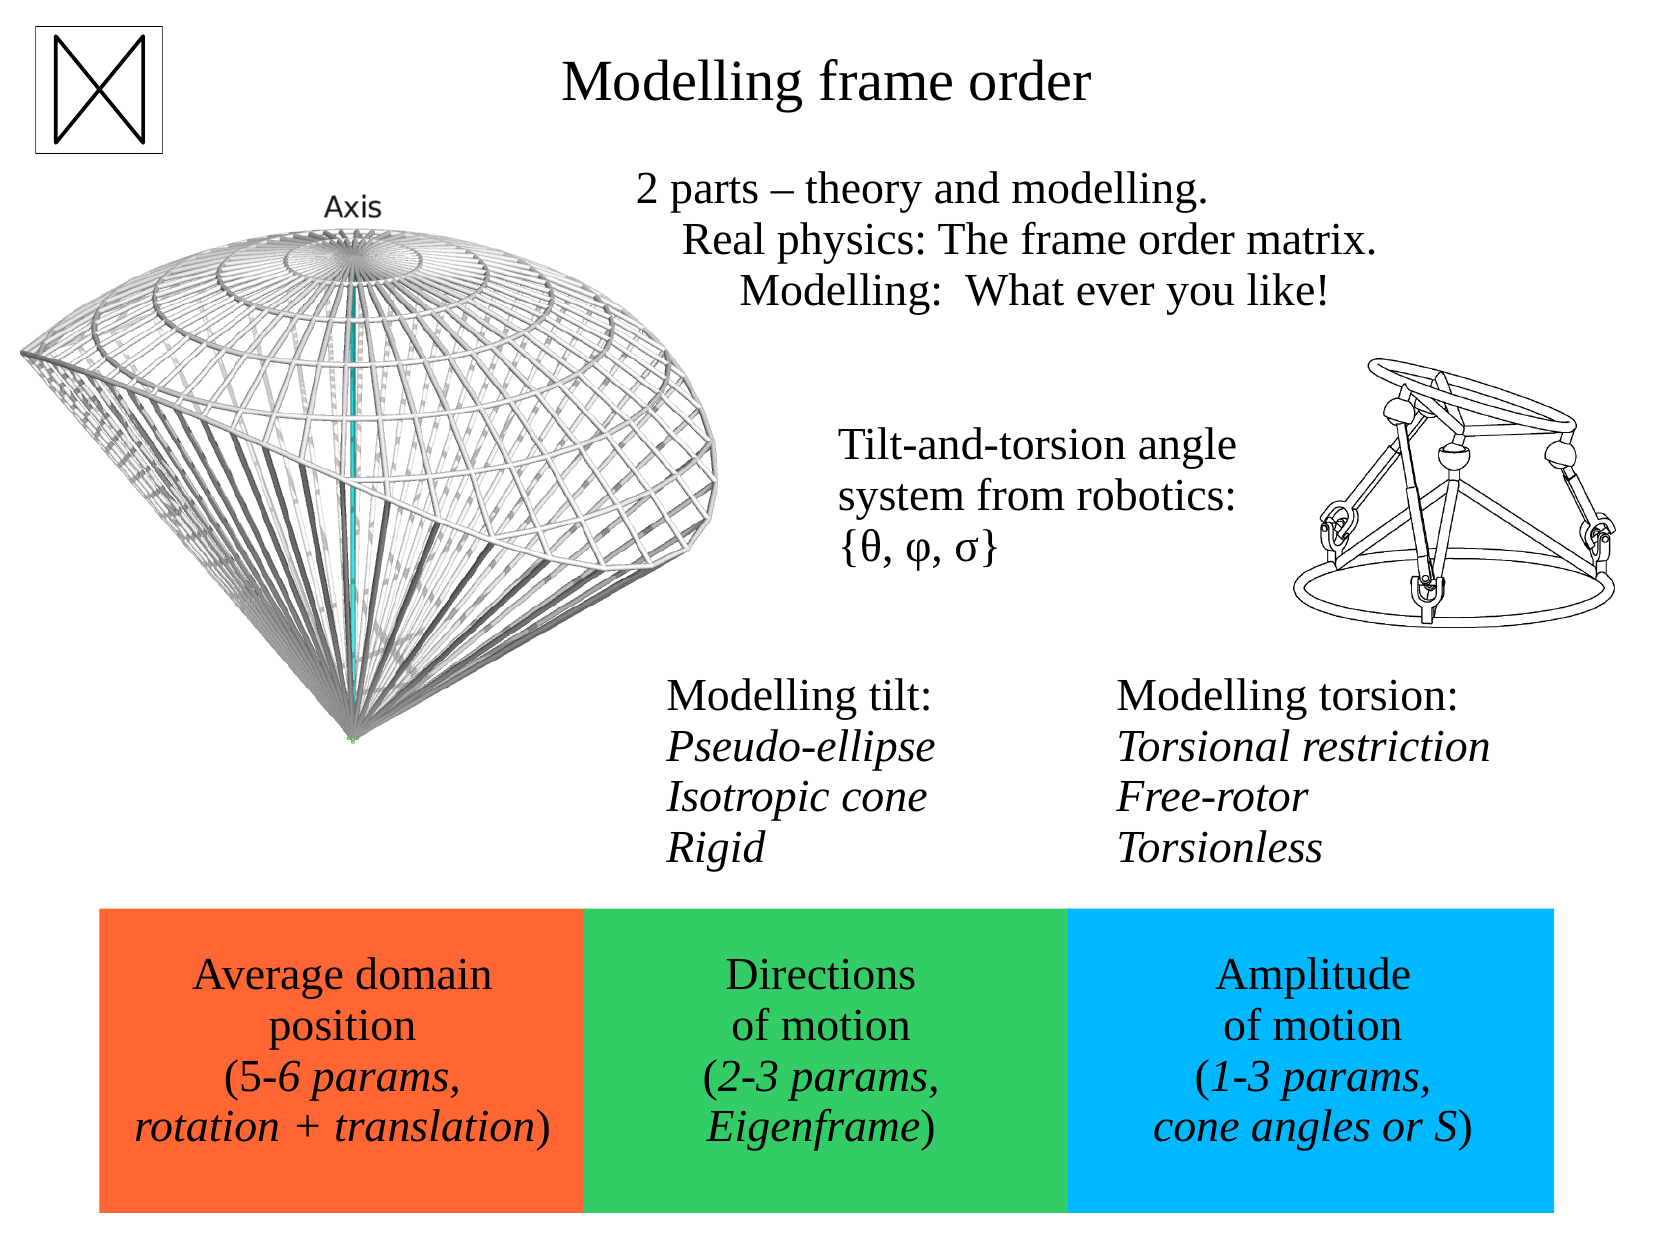

Modelling frame order
2 parts – theory and modelling.
 Real physics: The frame order matrix.
 Modelling: What ever you like!
Tilt-and-torsion angle
system from robotics:
{θ, φ, σ}
Modelling tilt:
Pseudo-ellipse
Isotropic cone
Rigid
Modelling torsion:
Torsional restriction
Free-rotor
Torsionless
Average domain
position
(5-6 params,
rotation + translation)
Directions
of motion
(2-3 params,
Eigenframe)
Amplitude
of motion
(1-3 params,
cone angles or S)